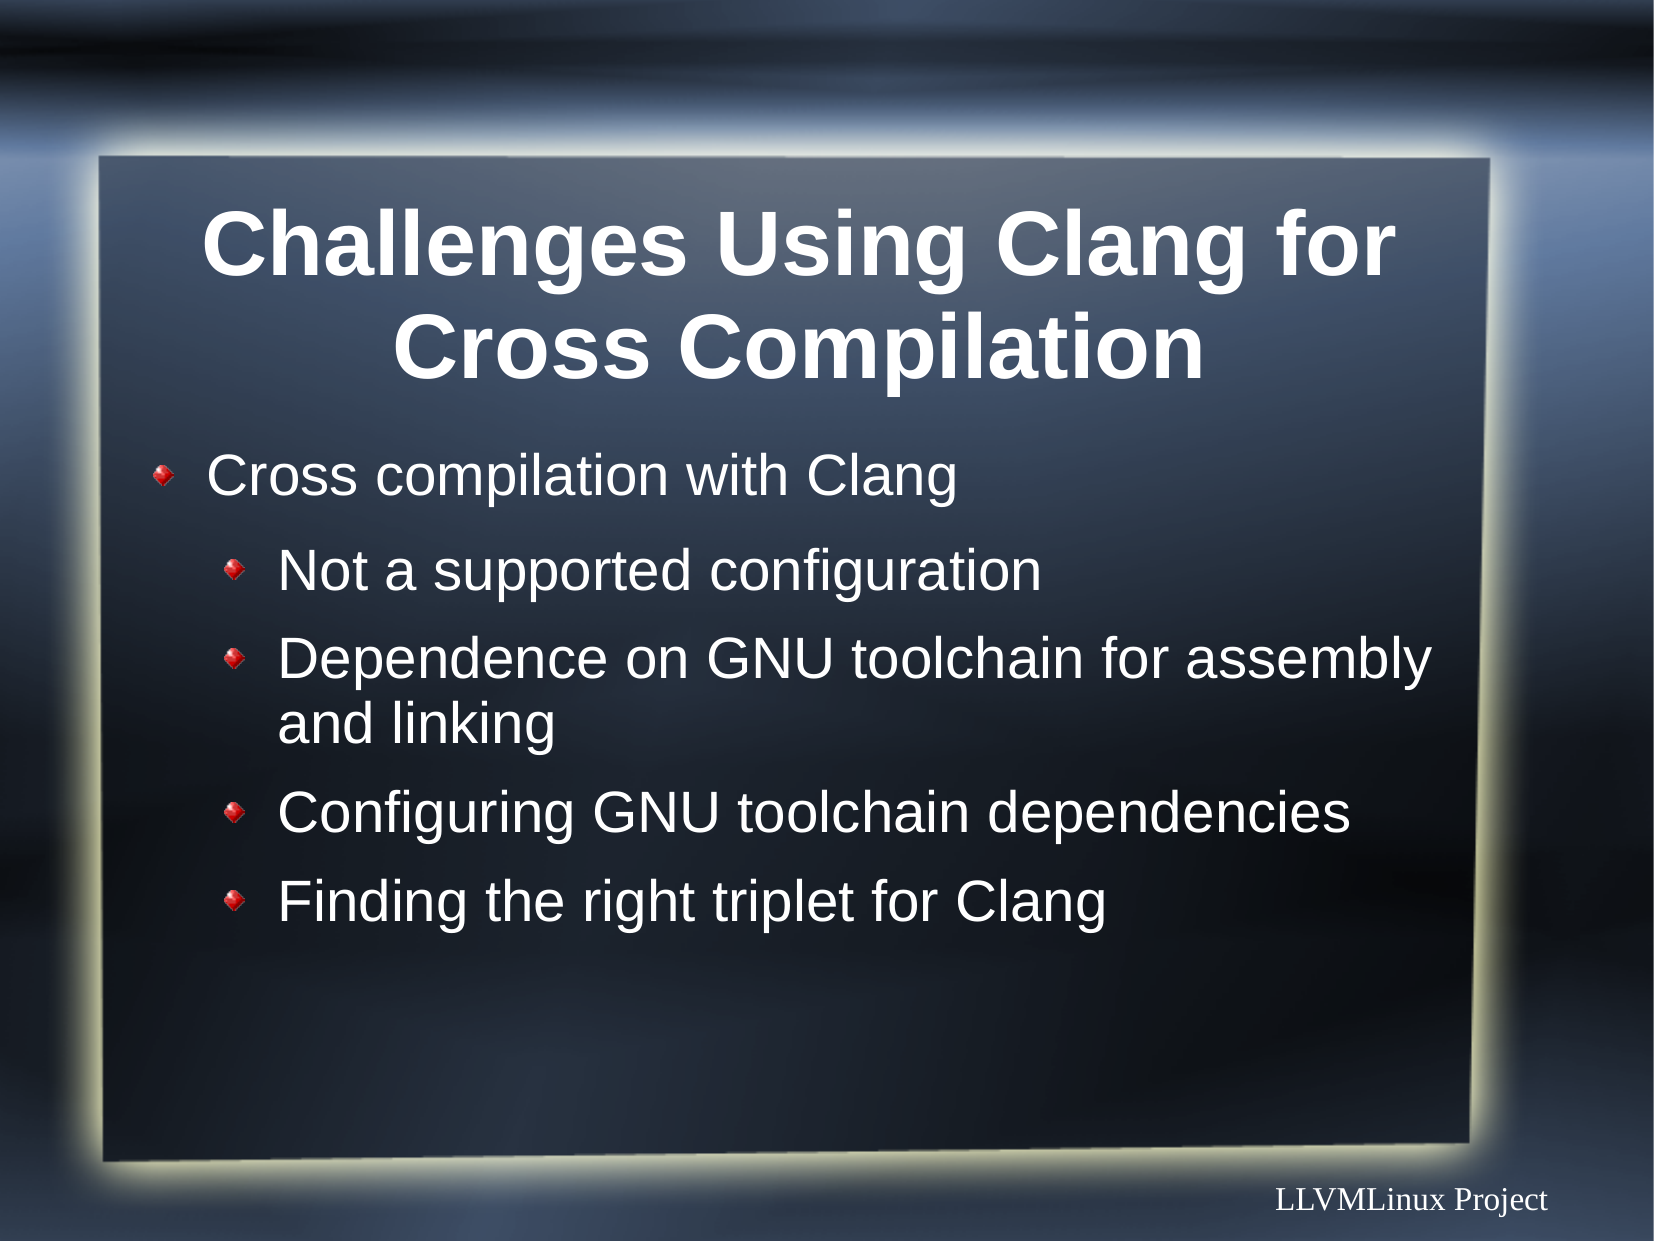

# Challenges Using Clang for Cross Compilation
Cross compilation with Clang
Not a supported configuration
Dependence on GNU toolchain for assembly and linking
Configuring GNU toolchain dependencies
Finding the right triplet for Clang